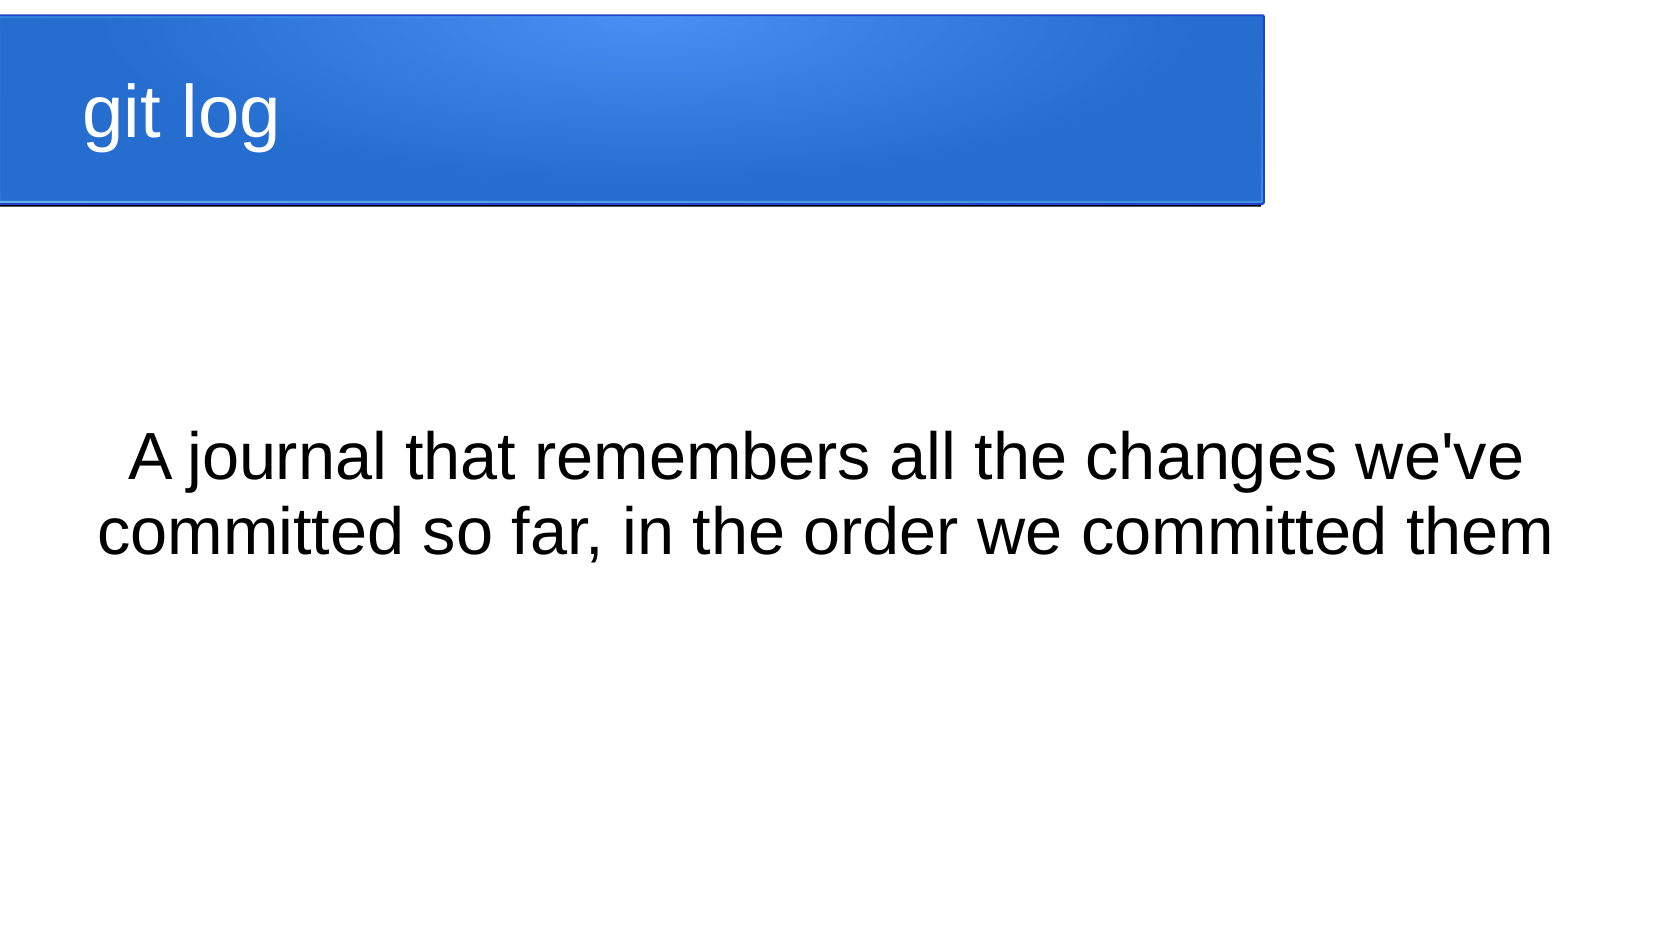

# git log
A journal that remembers all the changes we've
committed so far, in the order we committed them